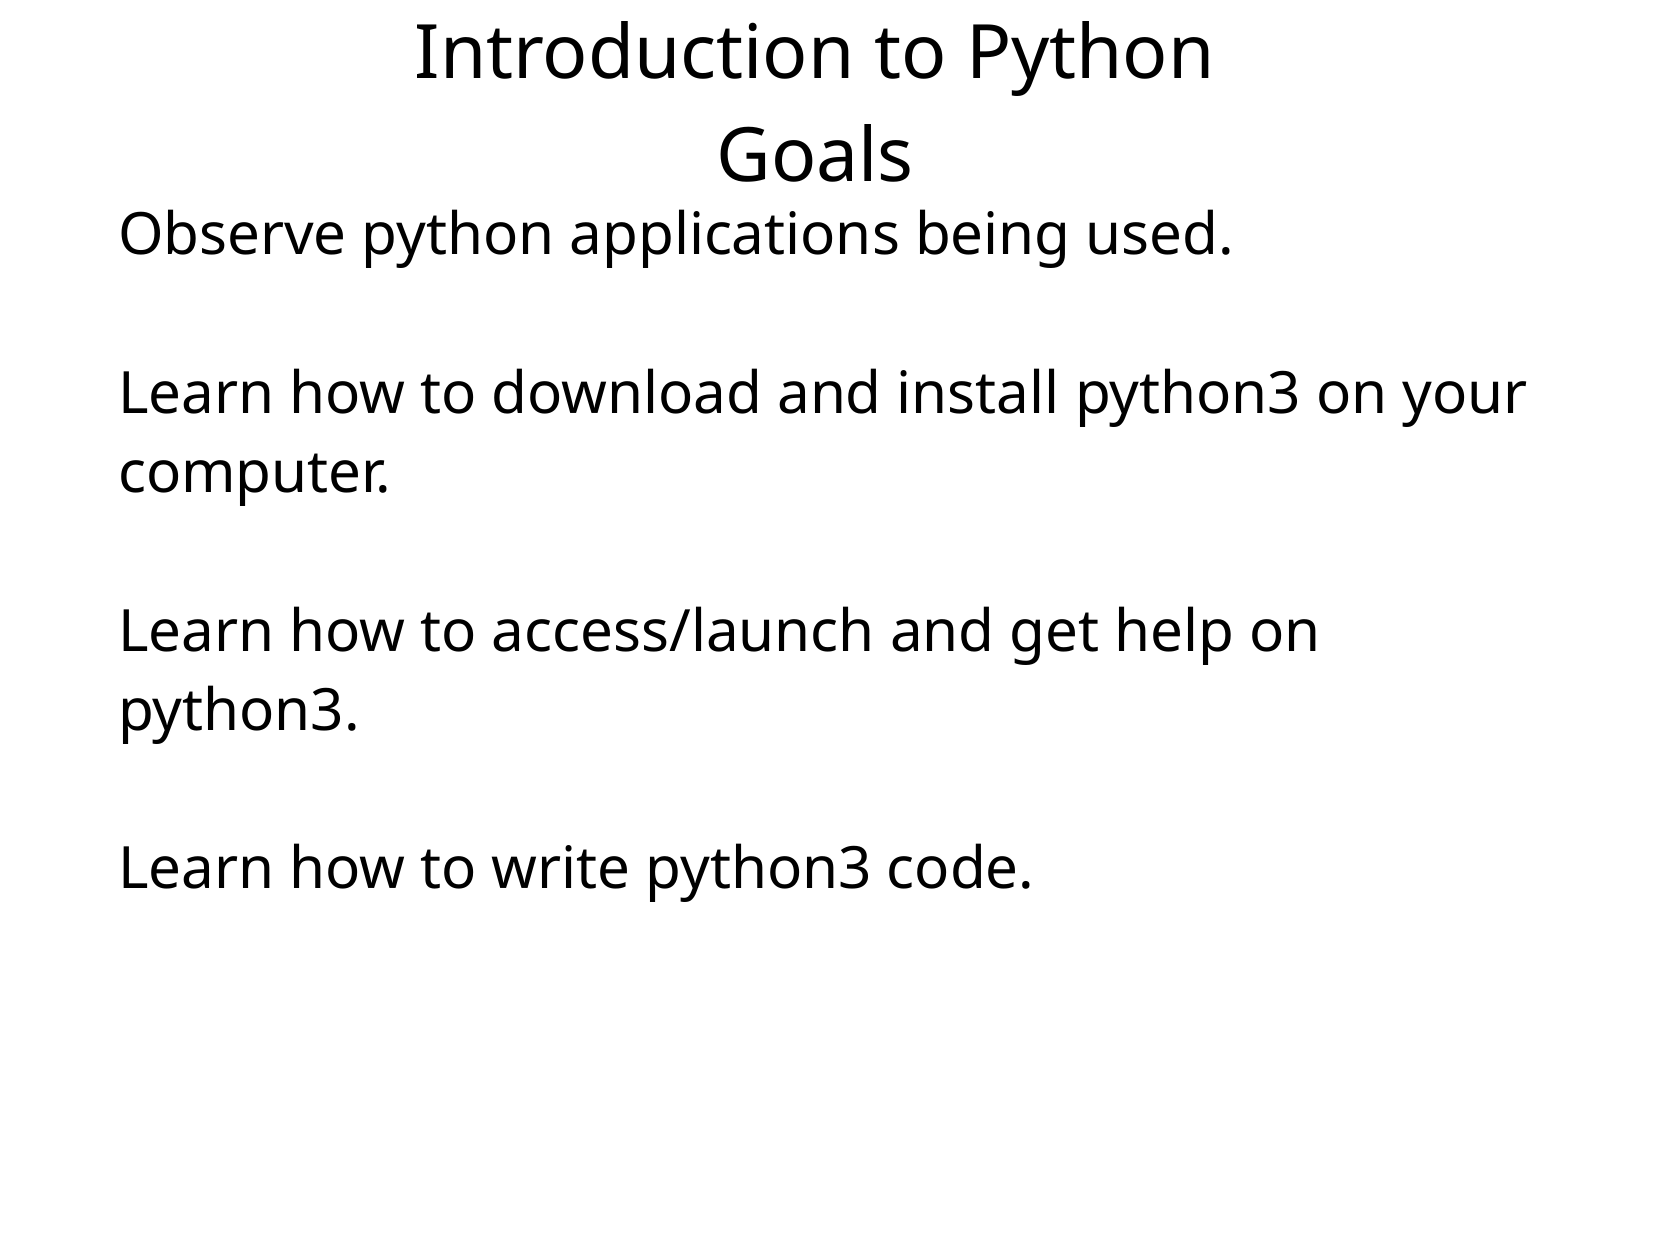

# Introduction to Python Goals
Observe python applications being used.
Learn how to download and install python3 on your computer.
Learn how to access/launch and get help on python3.
Learn how to write python3 code.